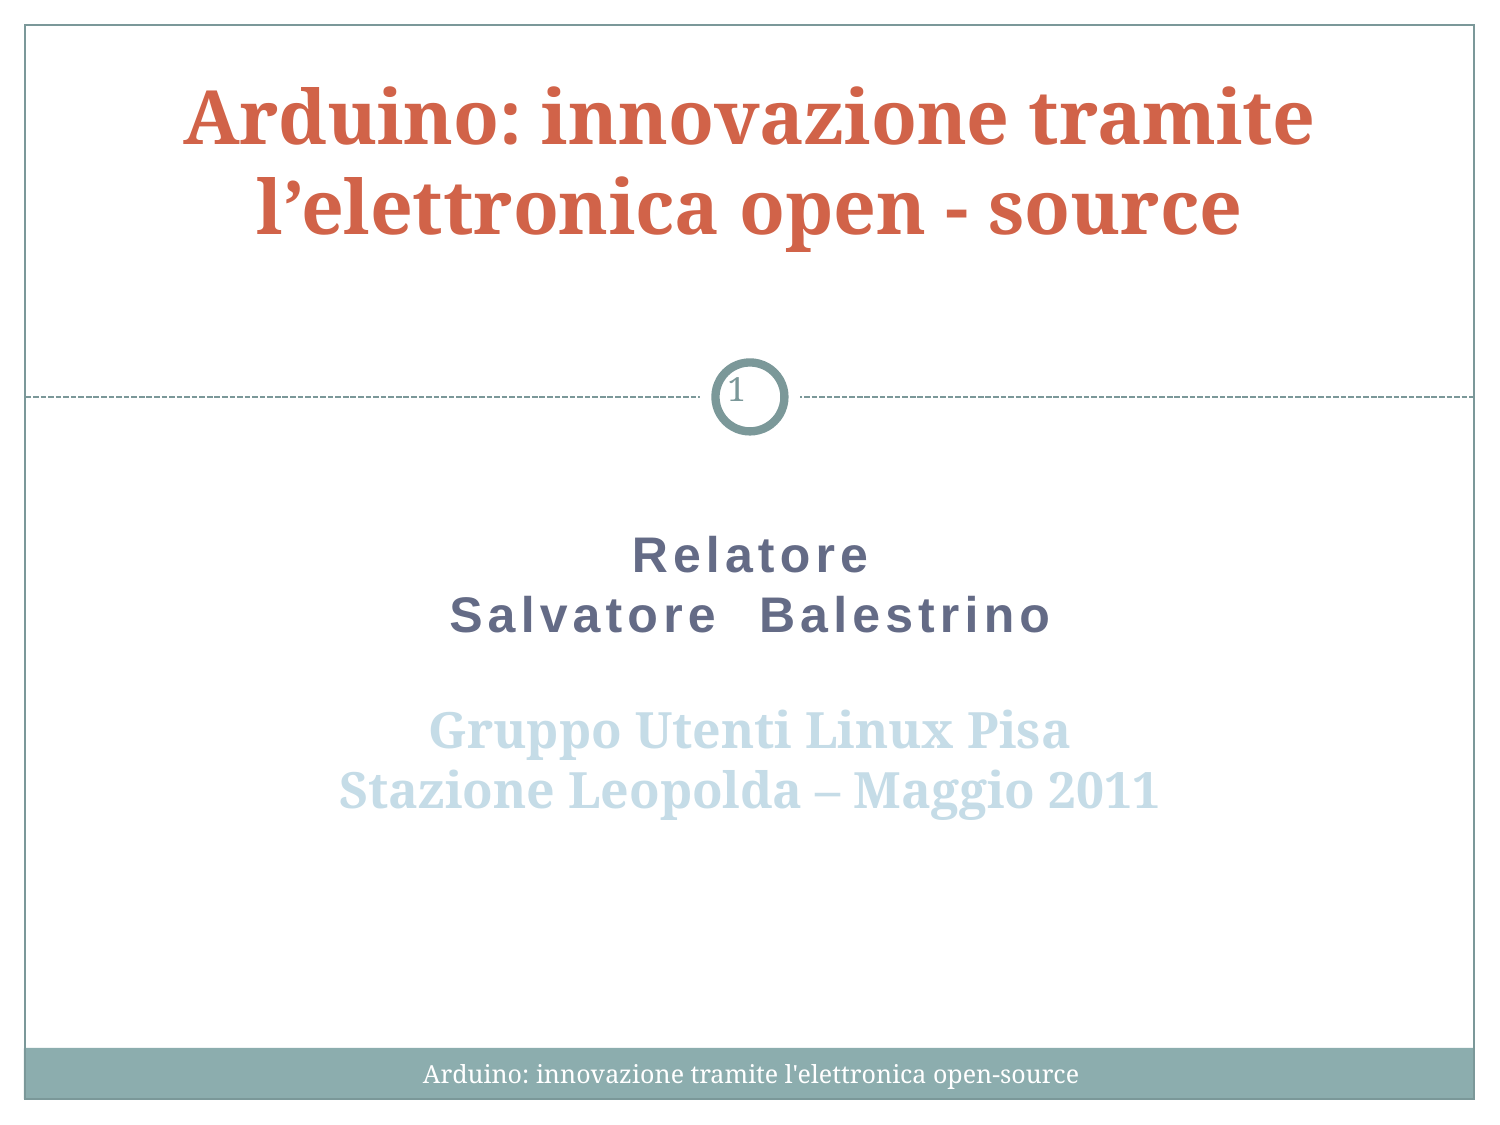

Arduino: innovazione tramite l’elettronica open - source
# Relatore
Salvatore Balestrino
Gruppo Utenti Linux Pisa
Stazione Leopolda – Maggio 2011
Arduino: innovazione tramite l'elettronica open-source